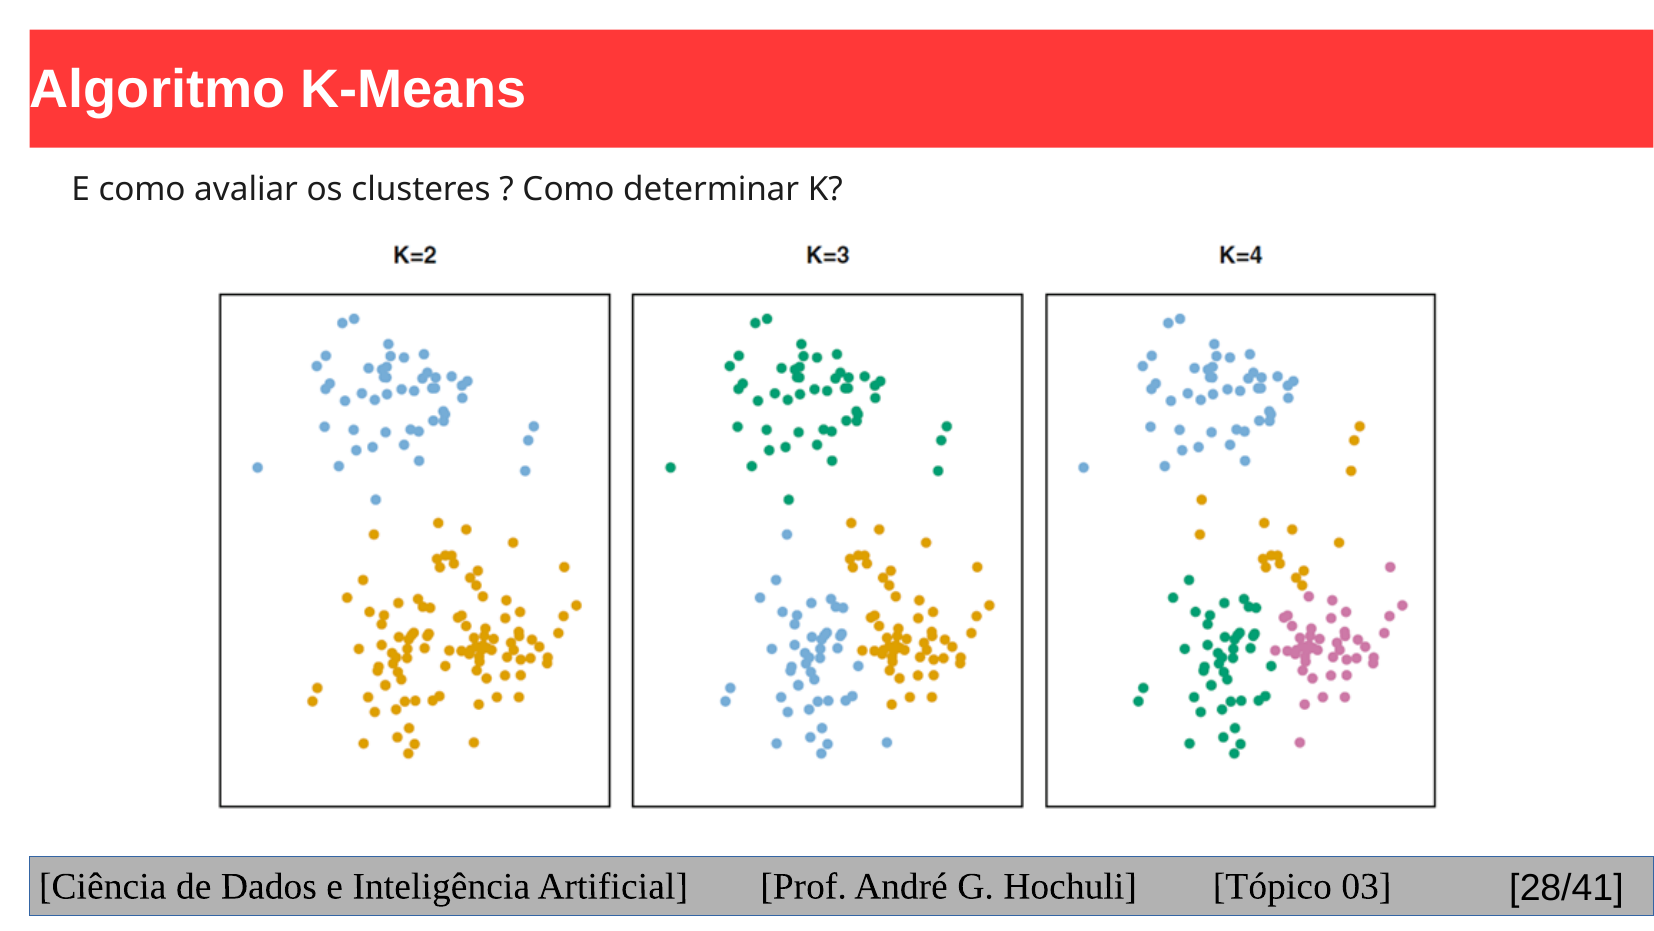

# Algoritmo K-Means
E como avaliar os clusteres ? Como determinar K?